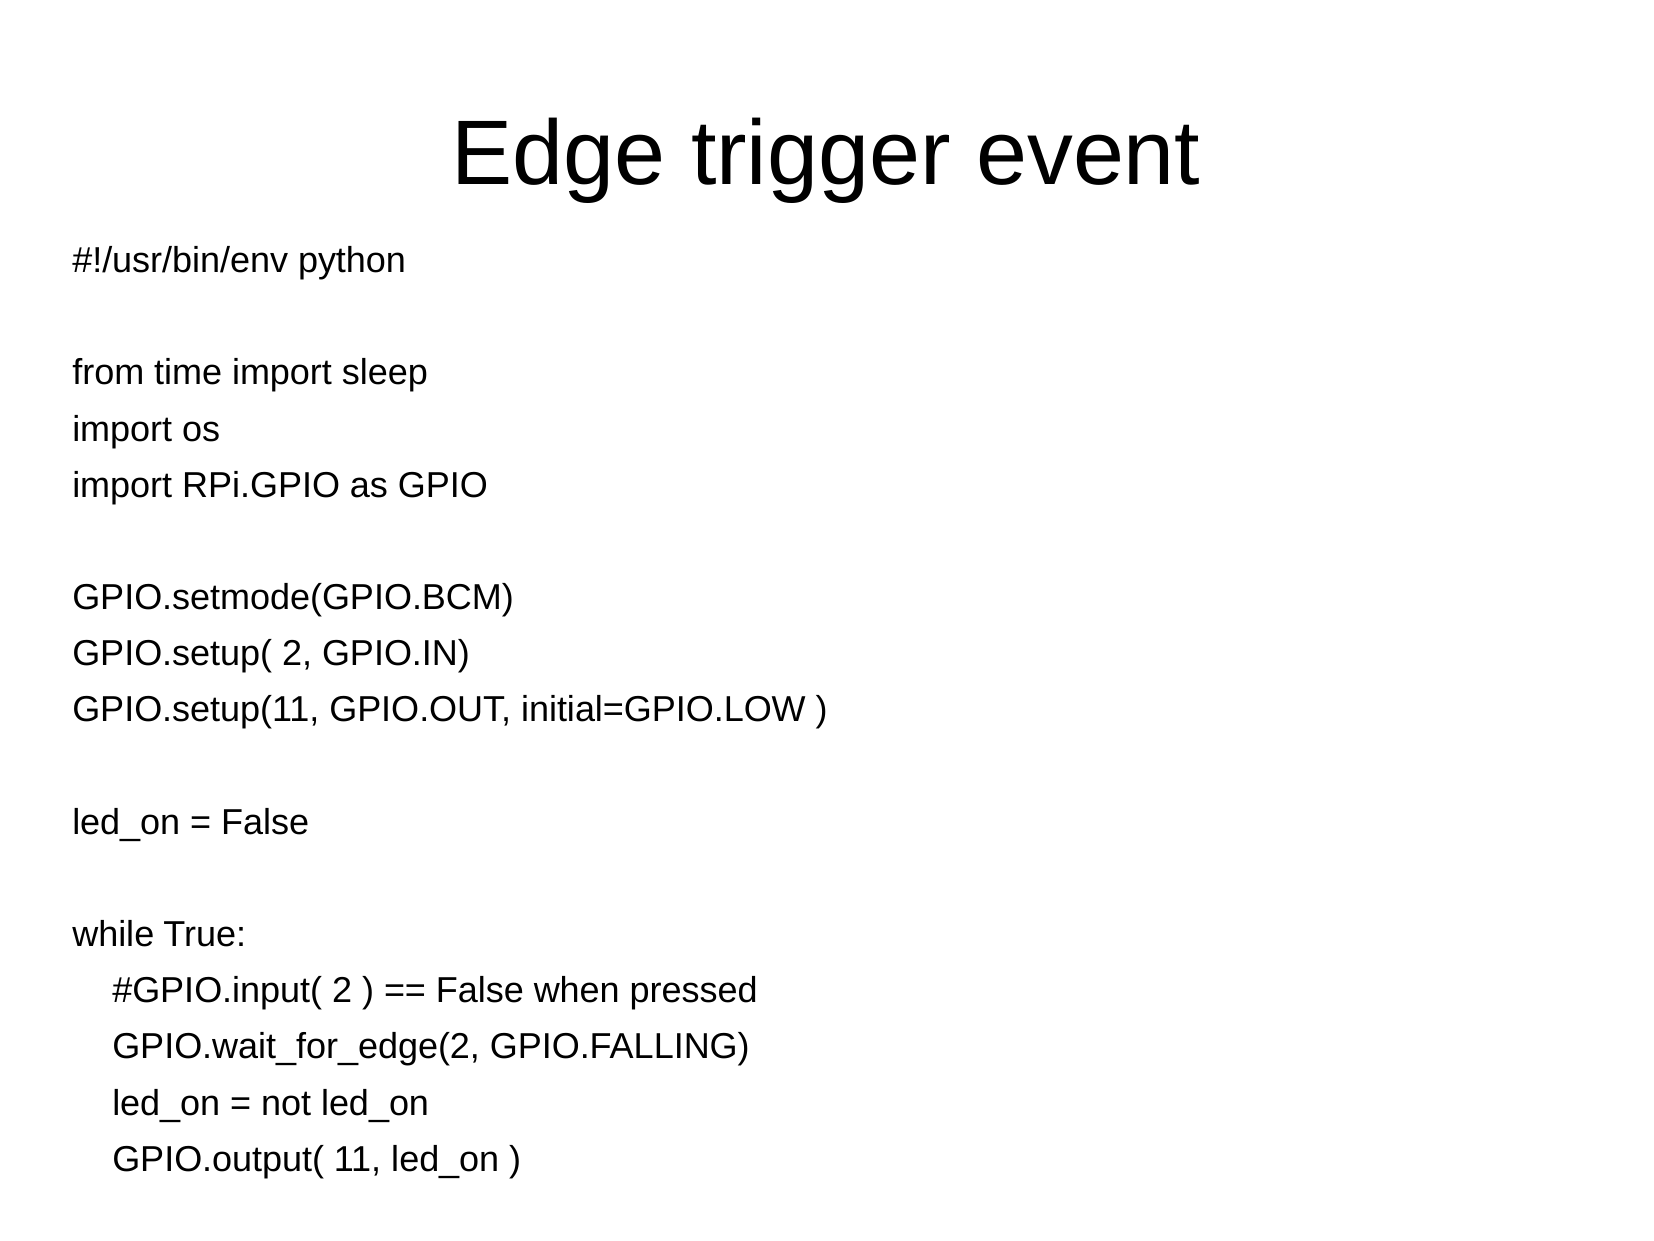

# Edge trigger event
#!/usr/bin/env python
from time import sleep
import os
import RPi.GPIO as GPIO
GPIO.setmode(GPIO.BCM)
GPIO.setup( 2, GPIO.IN)
GPIO.setup(11, GPIO.OUT, initial=GPIO.LOW )
led_on = False
while True:
 #GPIO.input( 2 ) == False when pressed
 GPIO.wait_for_edge(2, GPIO.FALLING)
 led_on = not led_on
 GPIO.output( 11, led_on )